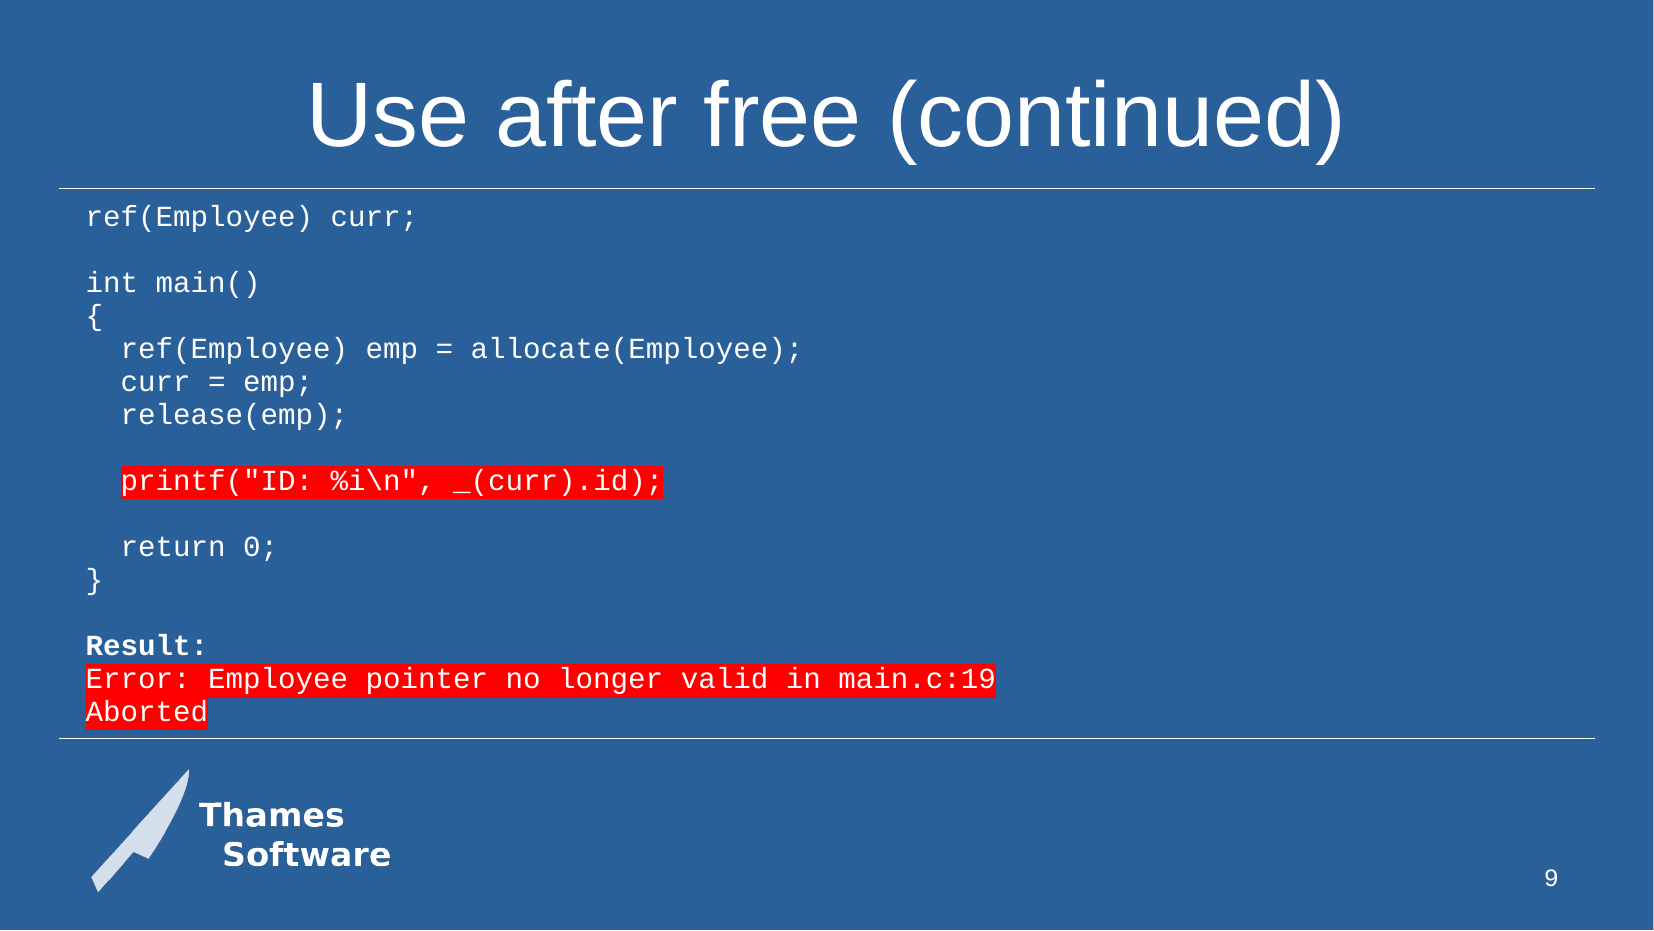

# Use after free (continued)
ref(Employee) curr;
int main()
{
 ref(Employee) emp = allocate(Employee);
 curr = emp;
 release(emp);
 printf("ID: %i\n", _(curr).id);
 return 0;
}
Result:
Error: Employee pointer no longer valid in main.c:19
Aborted